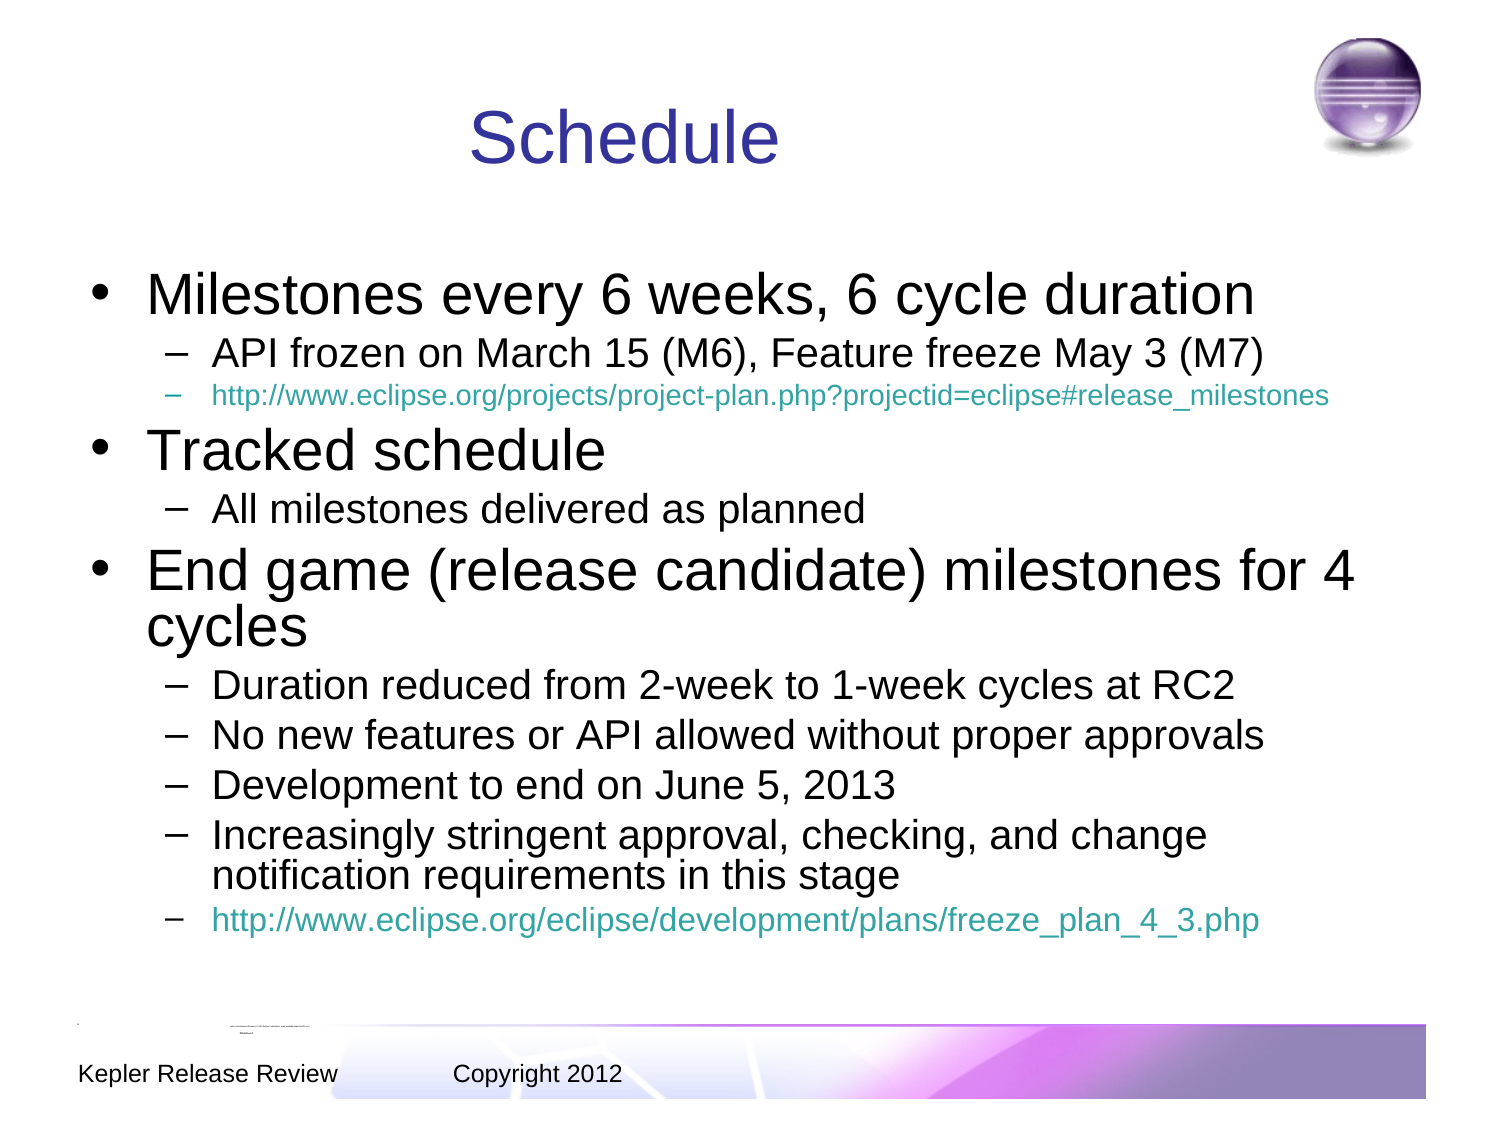

# Schedule
Milestones every 6 weeks, 6 cycle duration
API frozen on March 15 (M6), Feature freeze May 3 (M7)
http://www.eclipse.org/projects/project-plan.php?projectid=eclipse#release_milestones
Tracked schedule
All milestones delivered as planned
End game (release candidate) milestones for 4 cycles
Duration reduced from 2-week to 1-week cycles at RC2
No new features or API allowed without proper approvals
Development to end on June 5, 2013
Increasingly stringent approval, checking, and change notification requirements in this stage
http://www.eclipse.org/eclipse/development/plans/freeze_plan_4_3.php
24
Copyright 2012